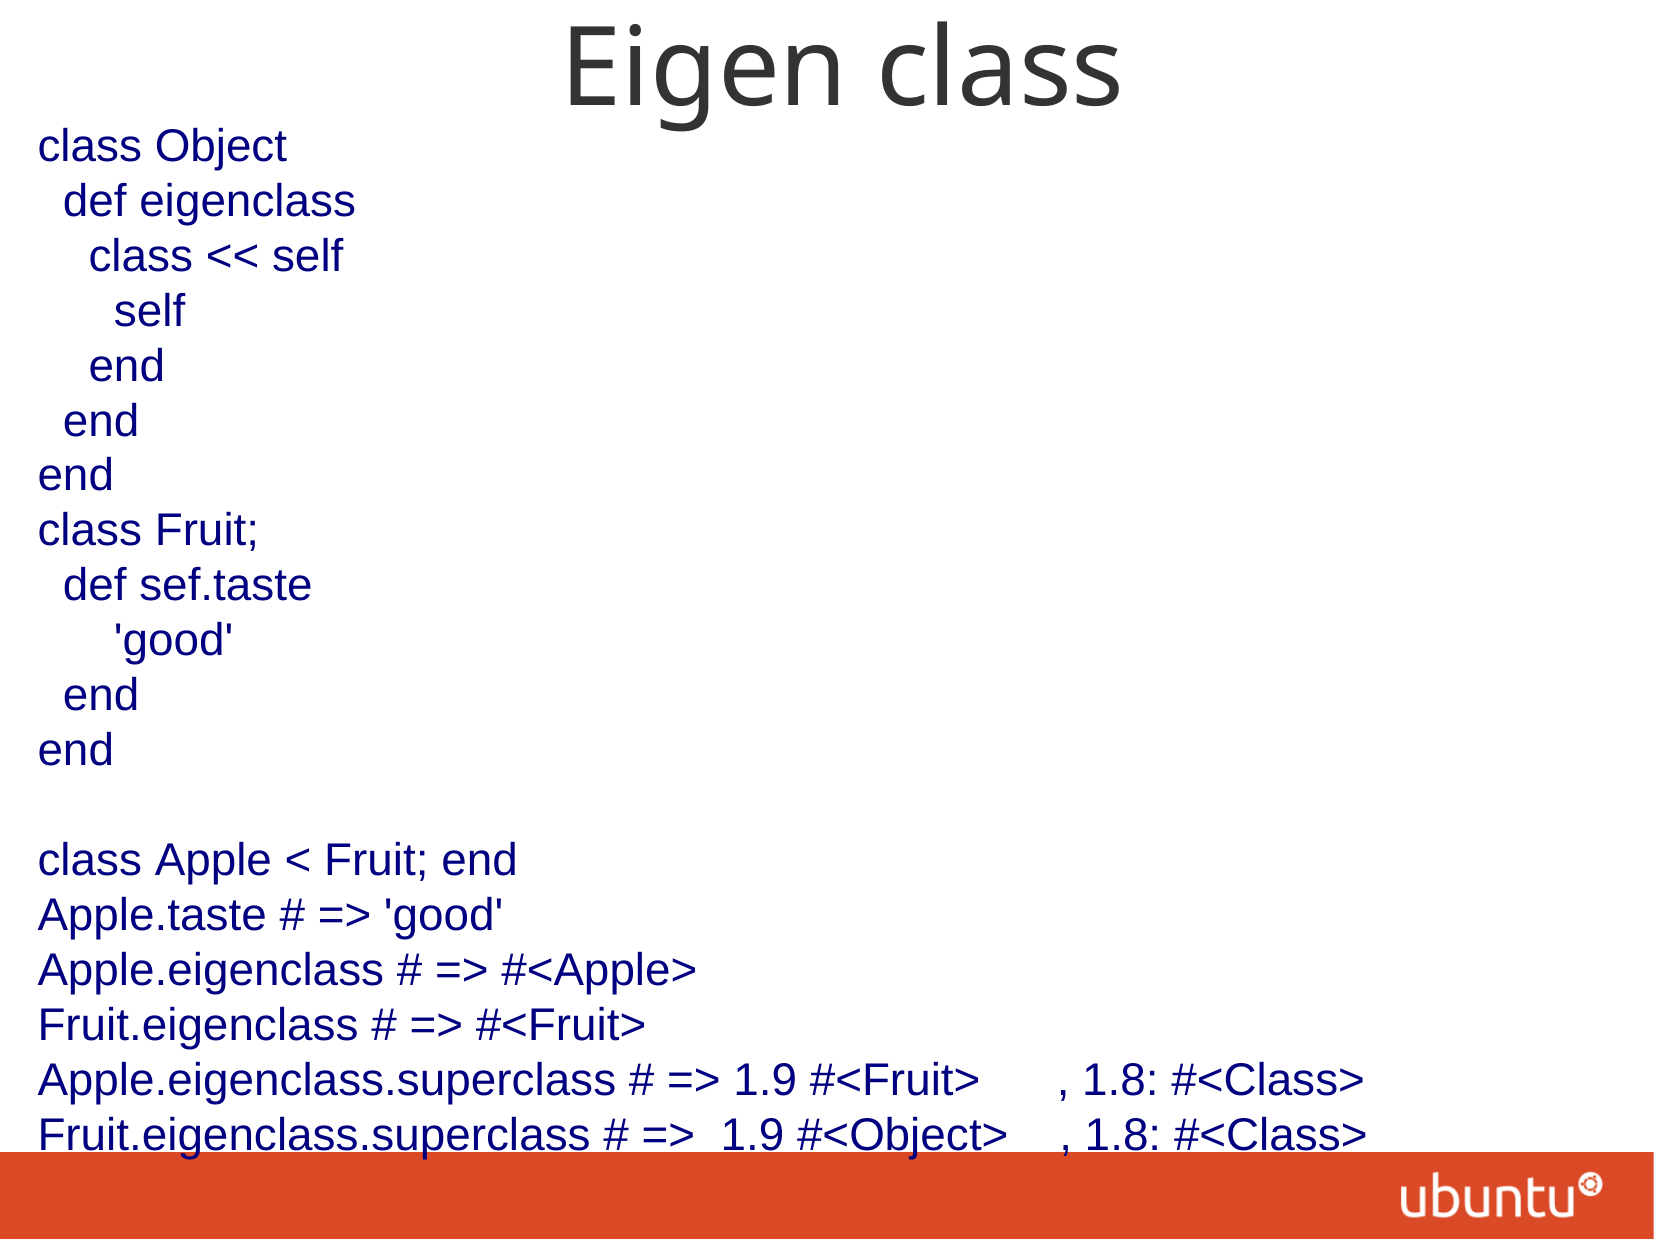

# Eigen class
class Object
 def eigenclass
 class << self
 self
 end
 end
end
class Fruit;
 def sef.taste
 'good'
 end
end
class Apple < Fruit; end
Apple.taste # => 'good'
Apple.eigenclass # => #<Apple>
Fruit.eigenclass # => #<Fruit>
Apple.eigenclass.superclass # => 1.9 #<Fruit> , 1.8: #<Class>
Fruit.eigenclass.superclass # => 1.9 #<Object> , 1.8: #<Class>